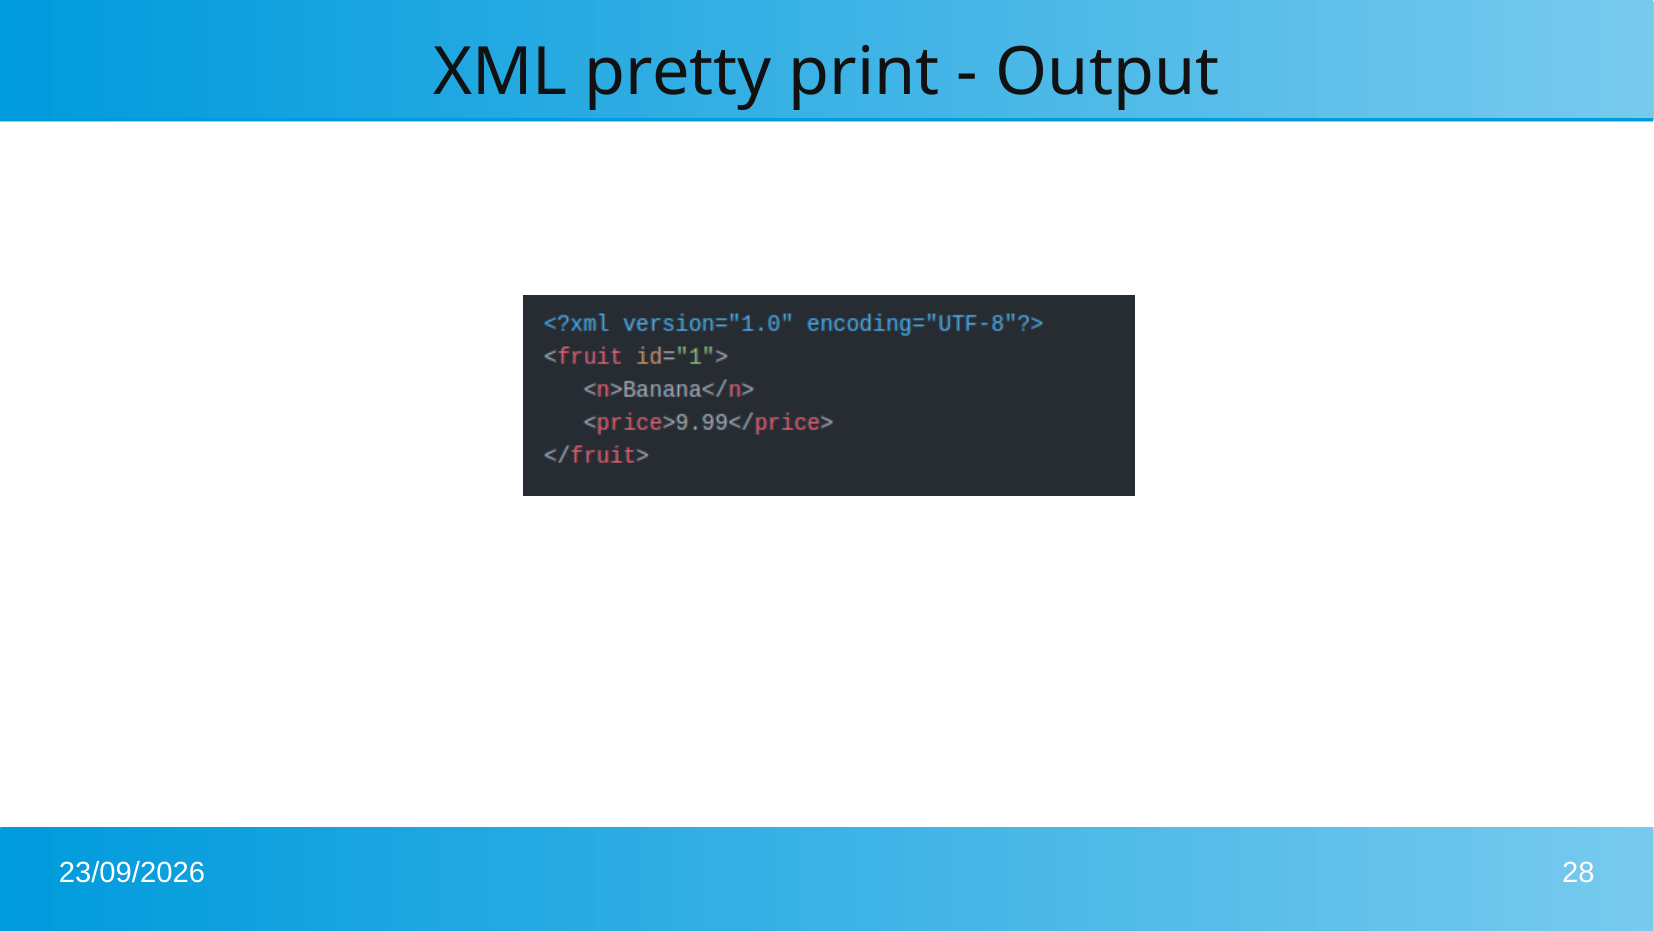

# XML pretty print - Output
28